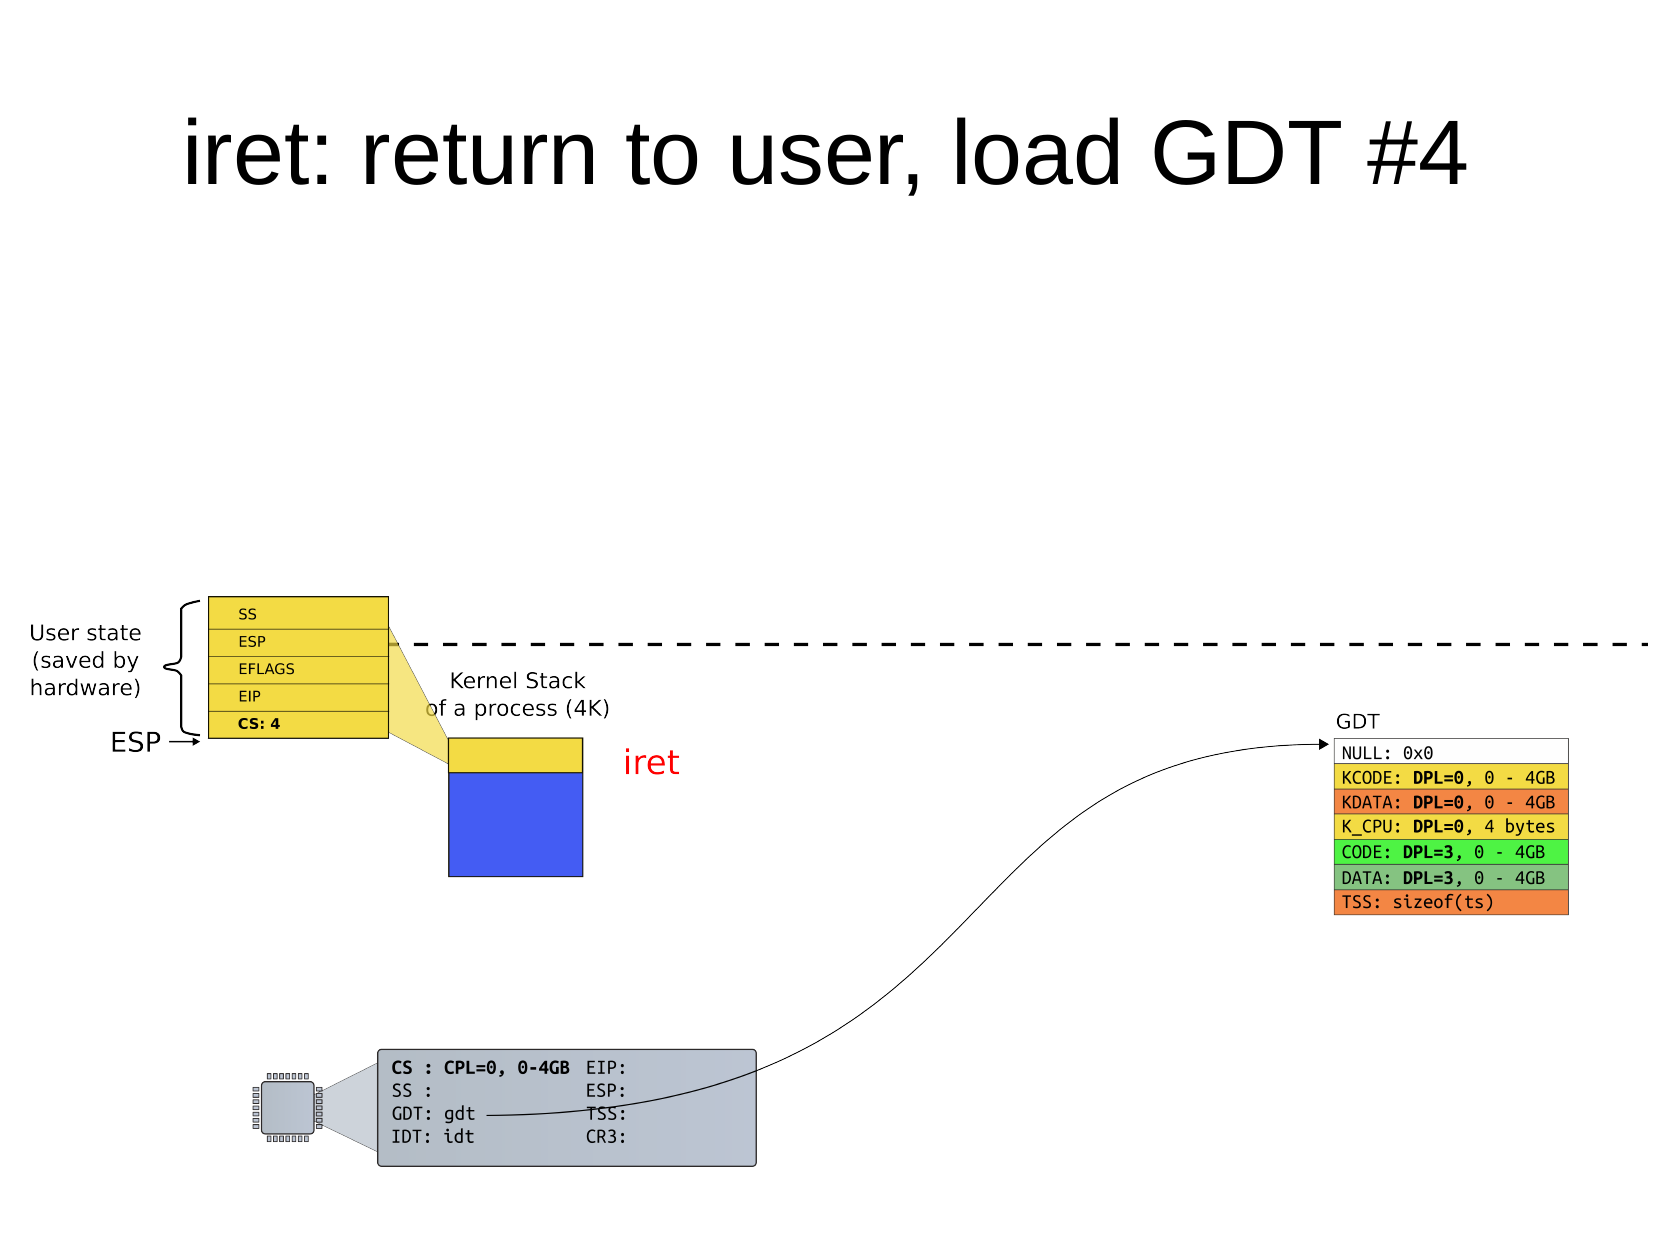

# iret: return to user, load GDT #4